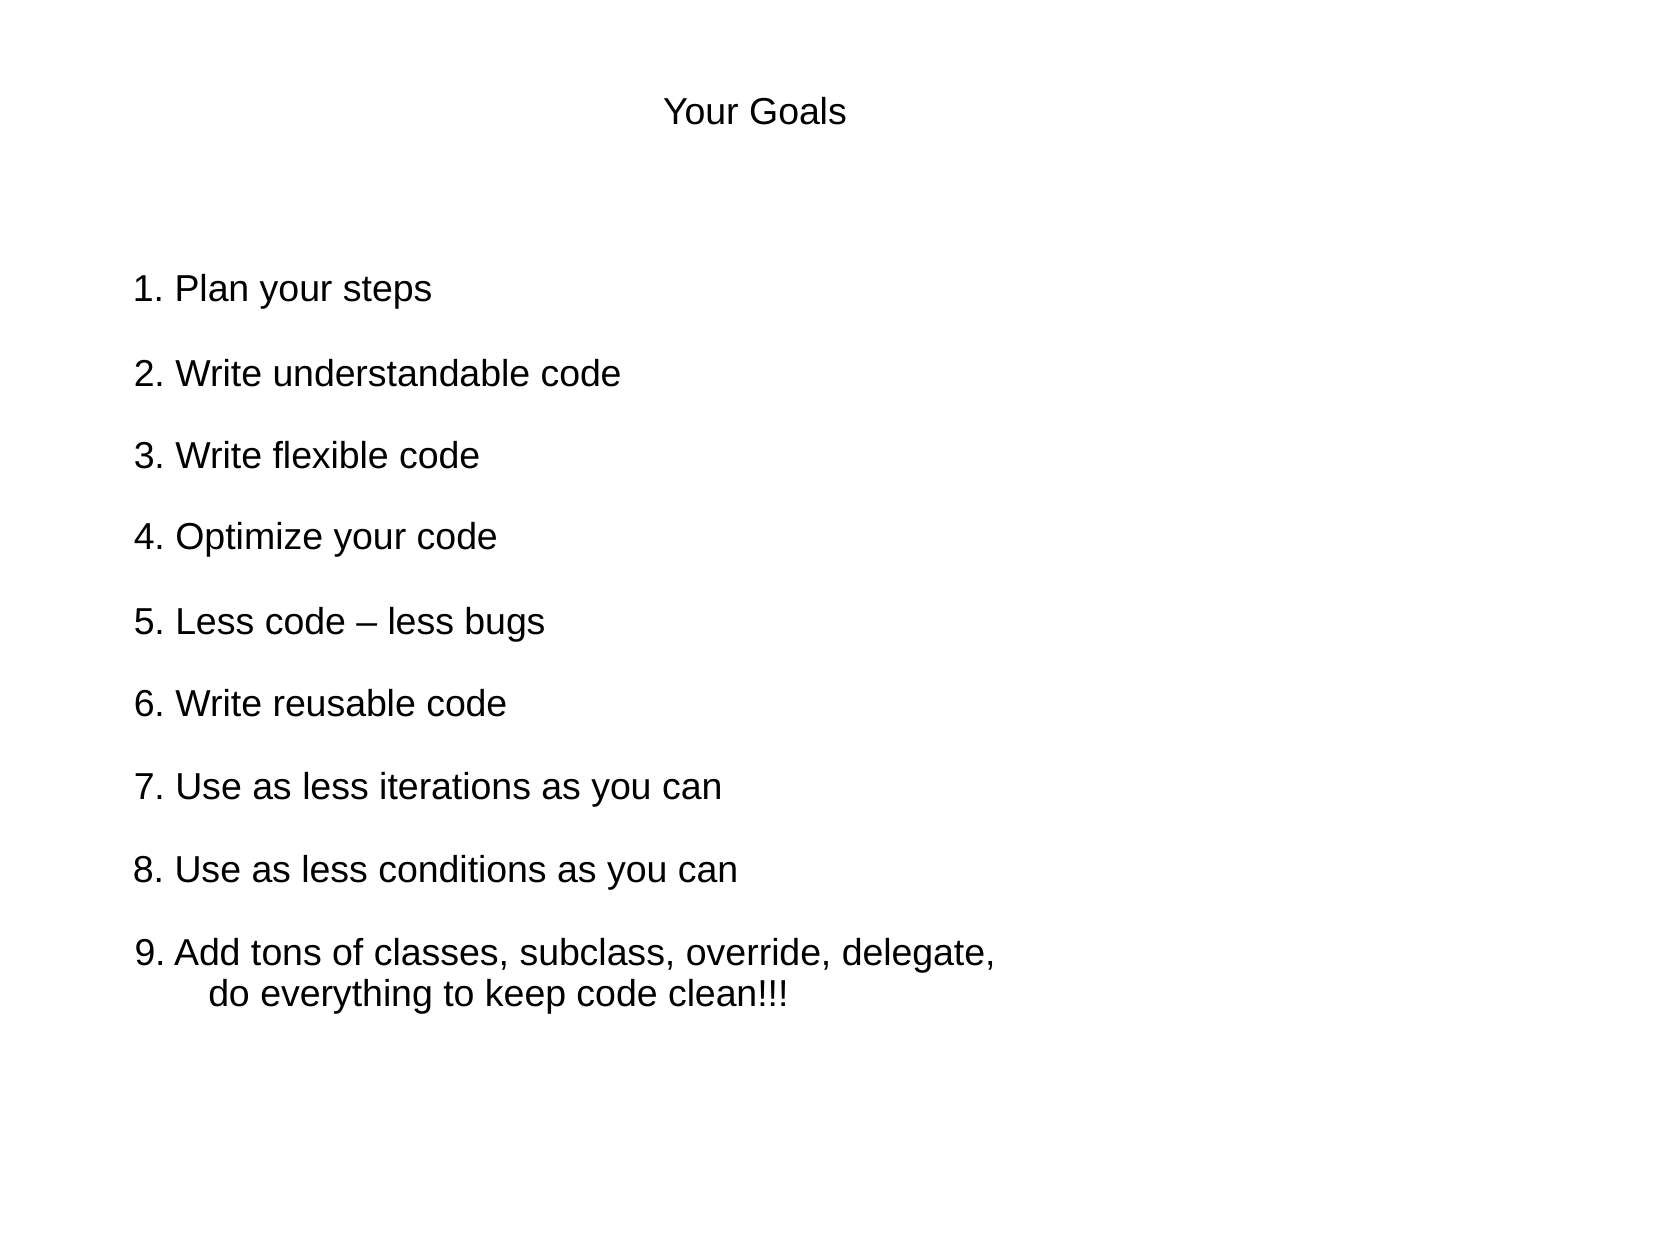

Your Goals
1. Plan your steps
2. Write understandable code
3. Write flexible code
4. Optimize your code
5. Less code – less bugs
6. Write reusable code
7. Use as less iterations as you can
8. Use as less conditions as you can
9. Add tons of classes, subclass, override, delegate,
	do everything to keep code clean!!!